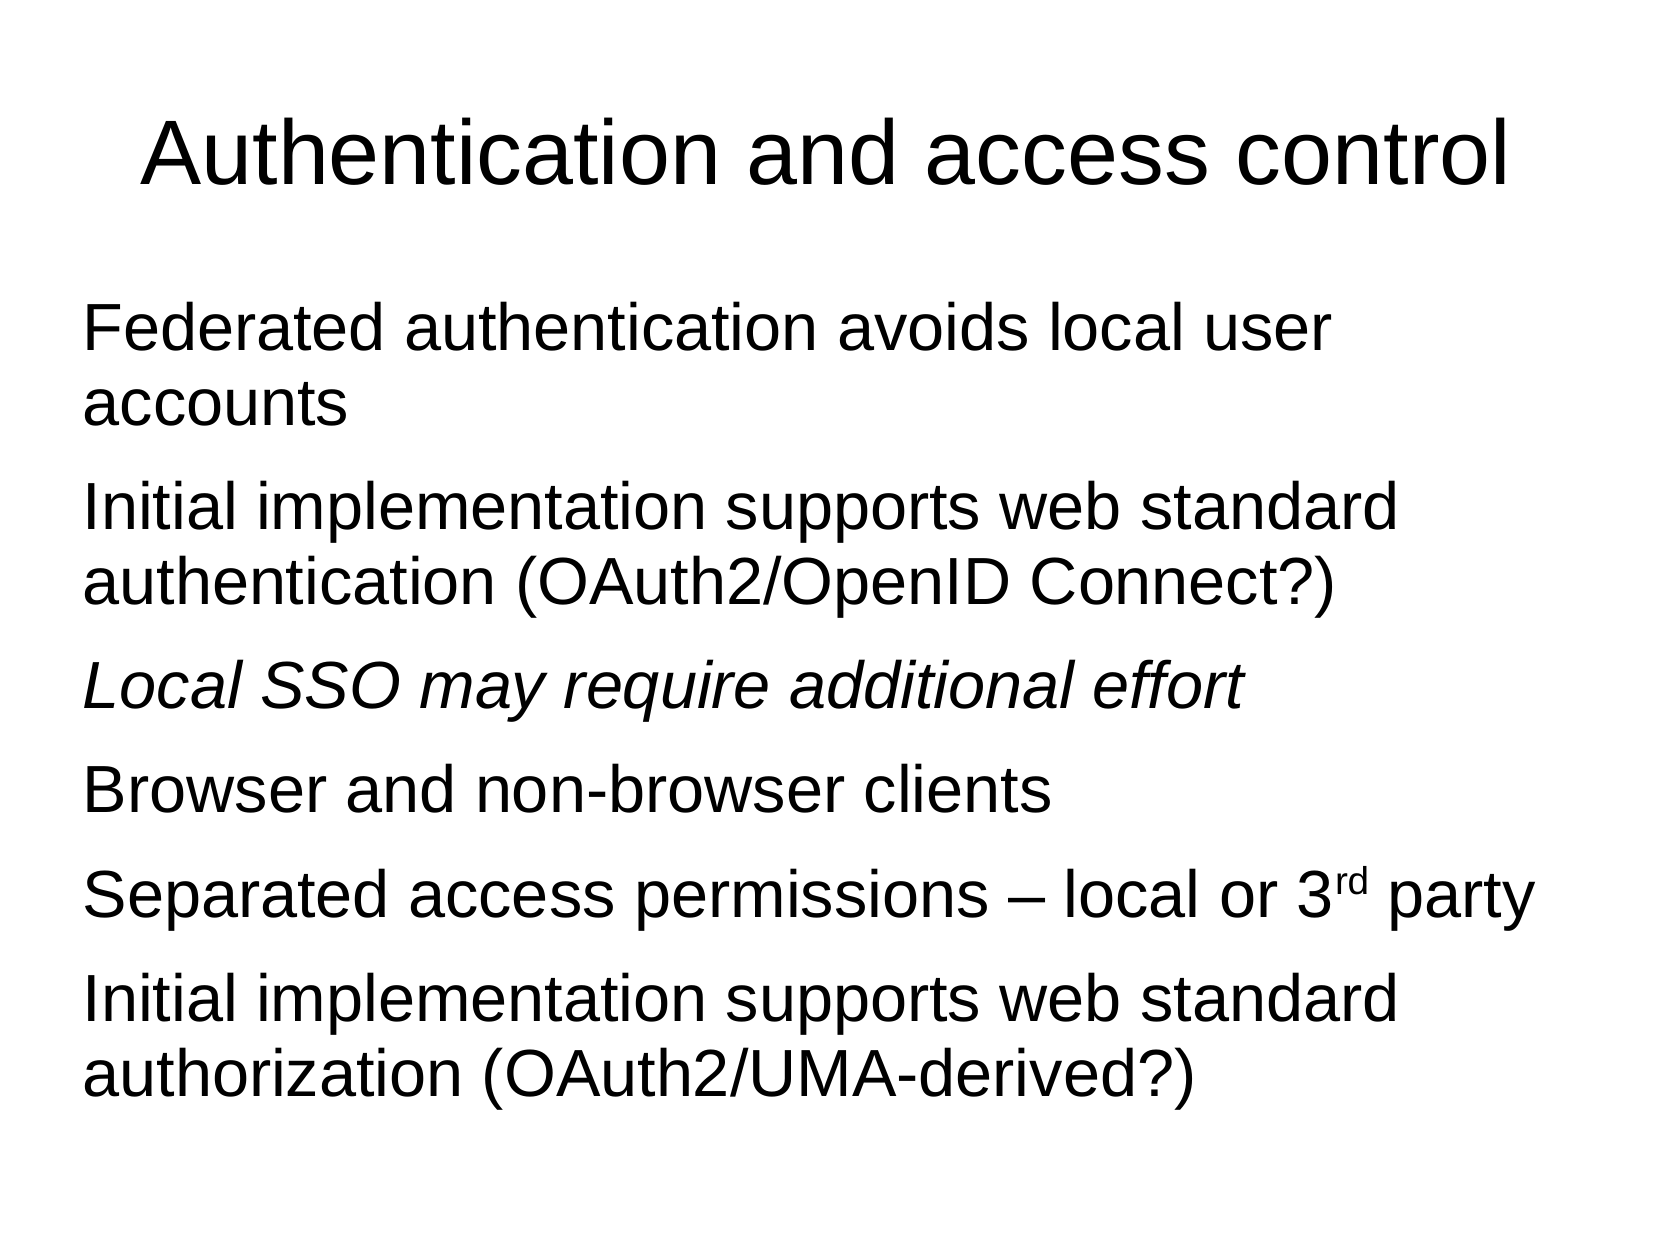

# Authentication and access control
Federated authentication avoids local user accounts
Initial implementation supports web standard authentication (OAuth2/OpenID Connect?)
Local SSO may require additional effort
Browser and non-browser clients
Separated access permissions – local or 3rd party
Initial implementation supports web standard authorization (OAuth2/UMA-derived?)